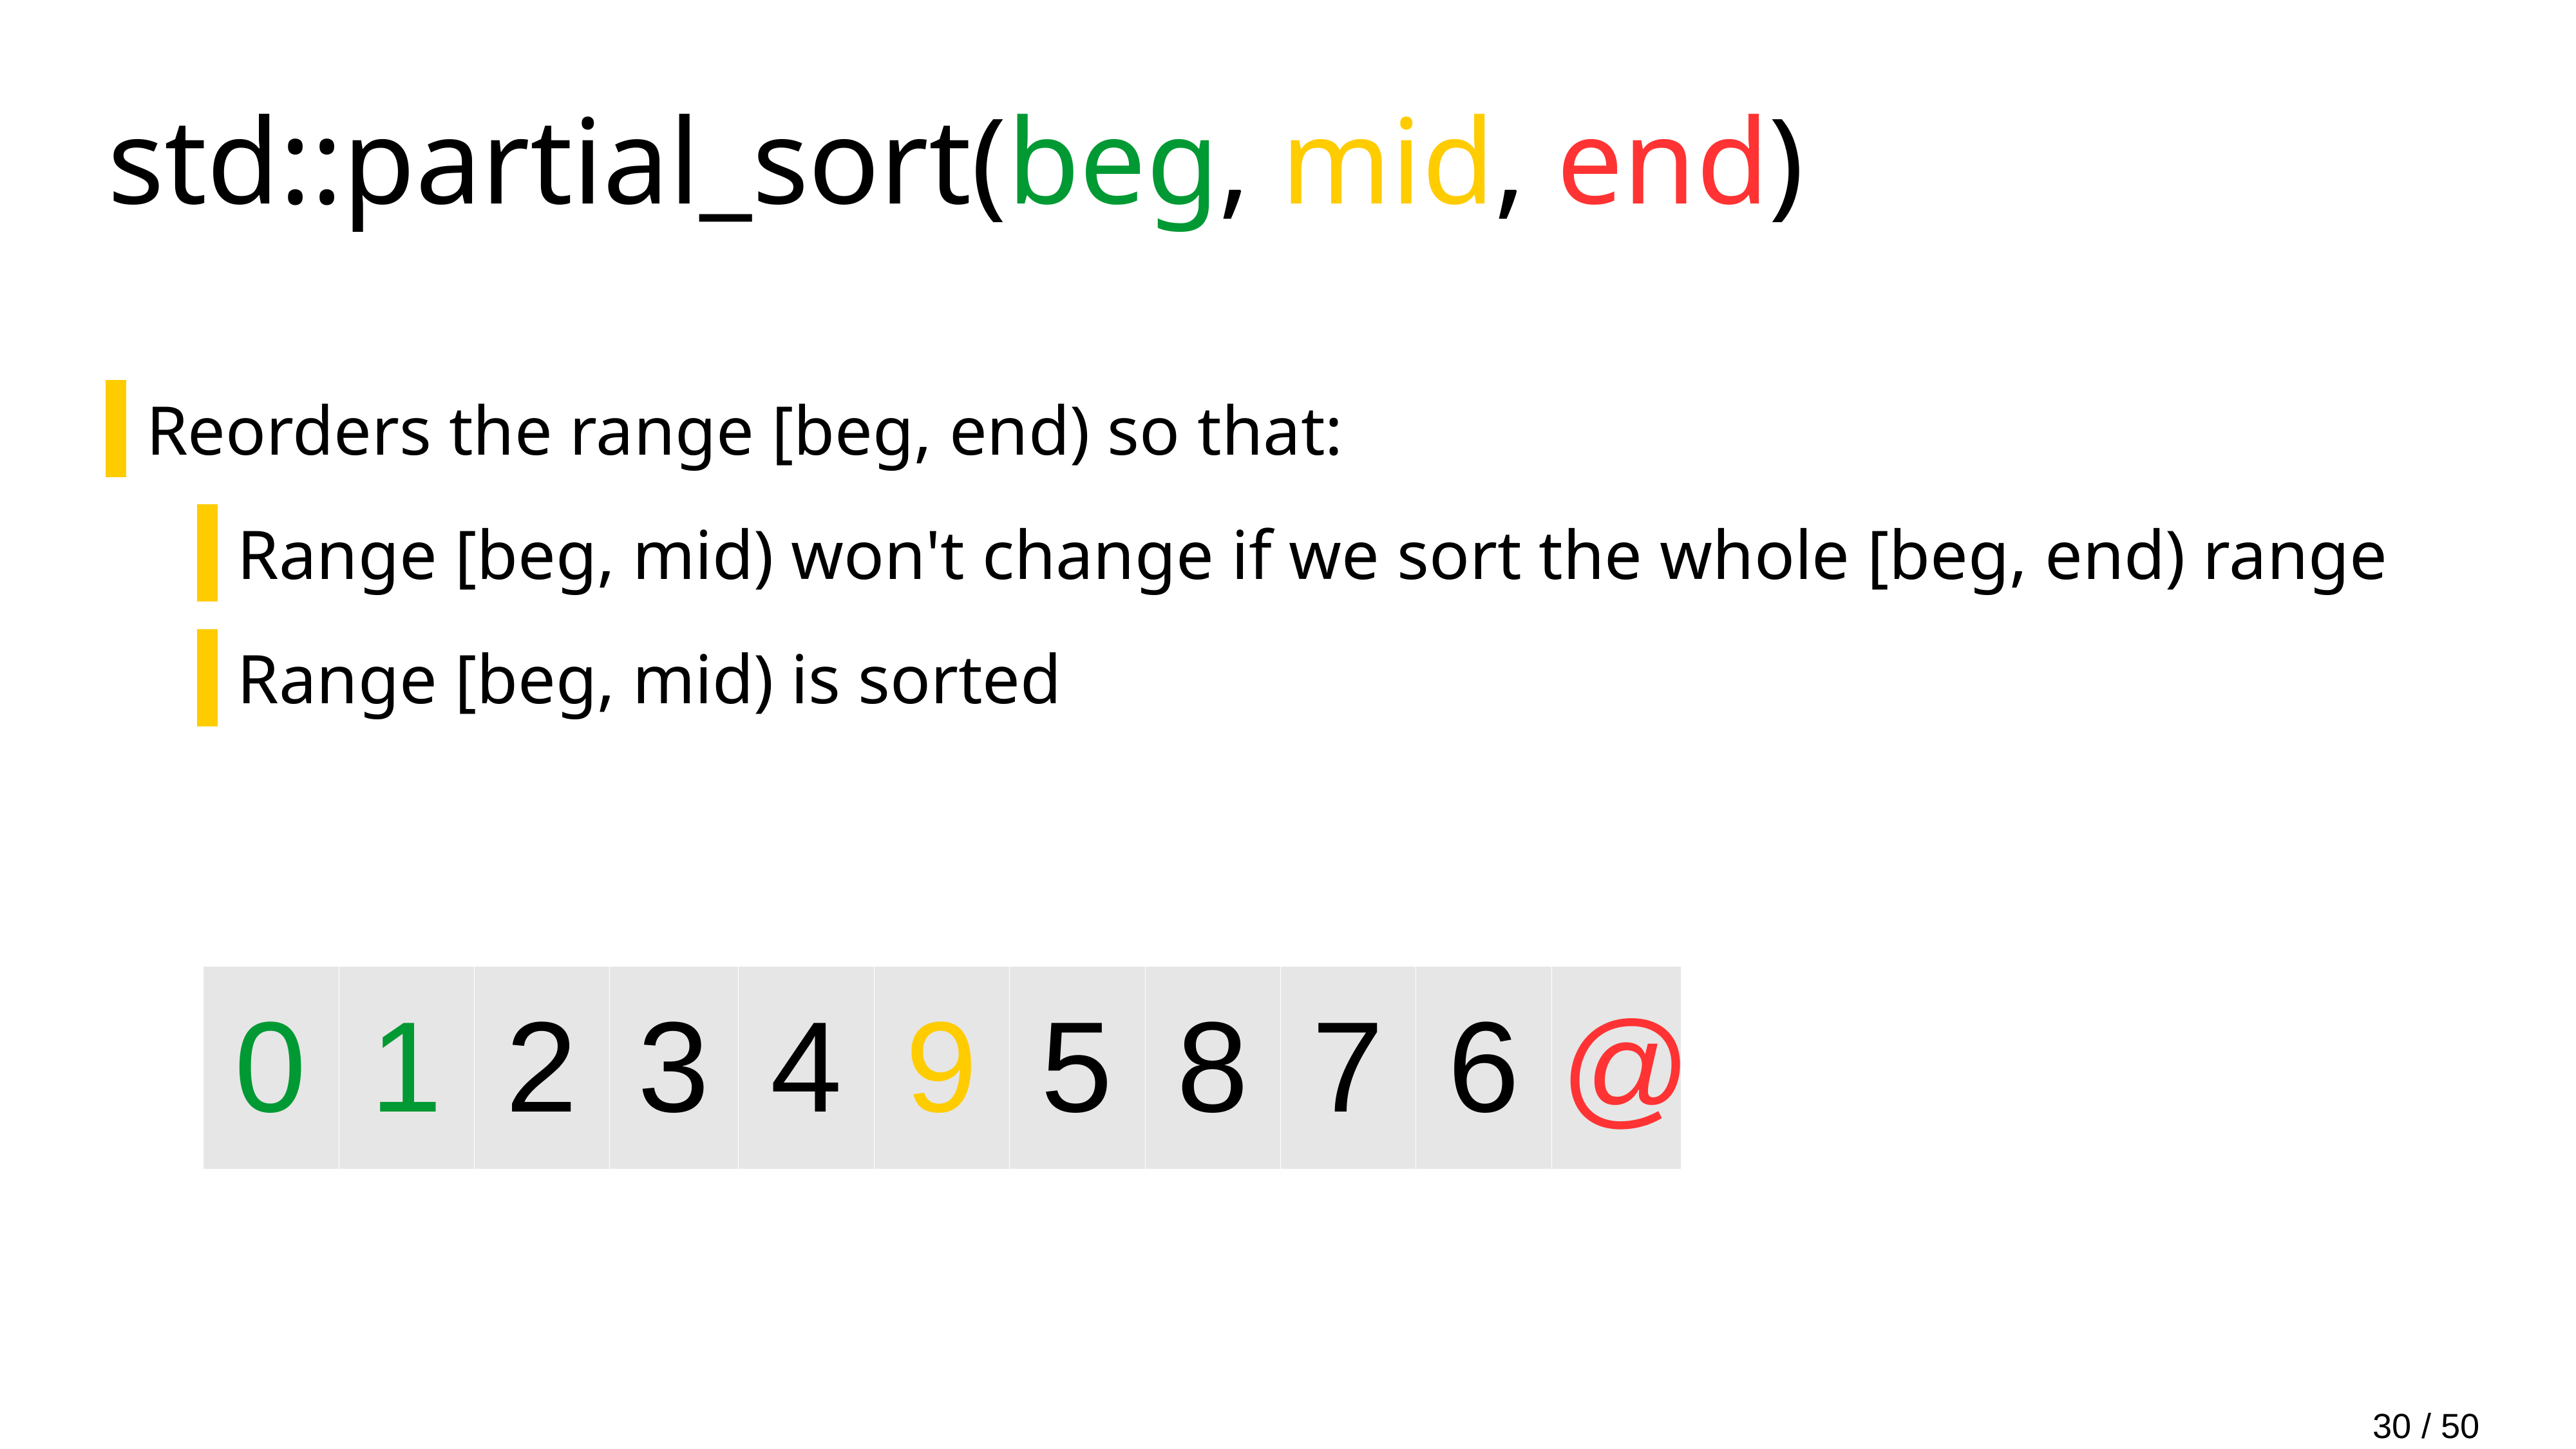

# std::partial_sort(beg, mid, end)
 Reorders the range [beg, end) so that:
 Range [beg, mid) won't change if we sort the whole [beg, end) range
 Range [beg, mid) is sorted
| 0 | 1 | 2 | 3 | 4 | 9 | 5 | 8 | 7 | 6 | @ |
| --- | --- | --- | --- | --- | --- | --- | --- | --- | --- | --- |